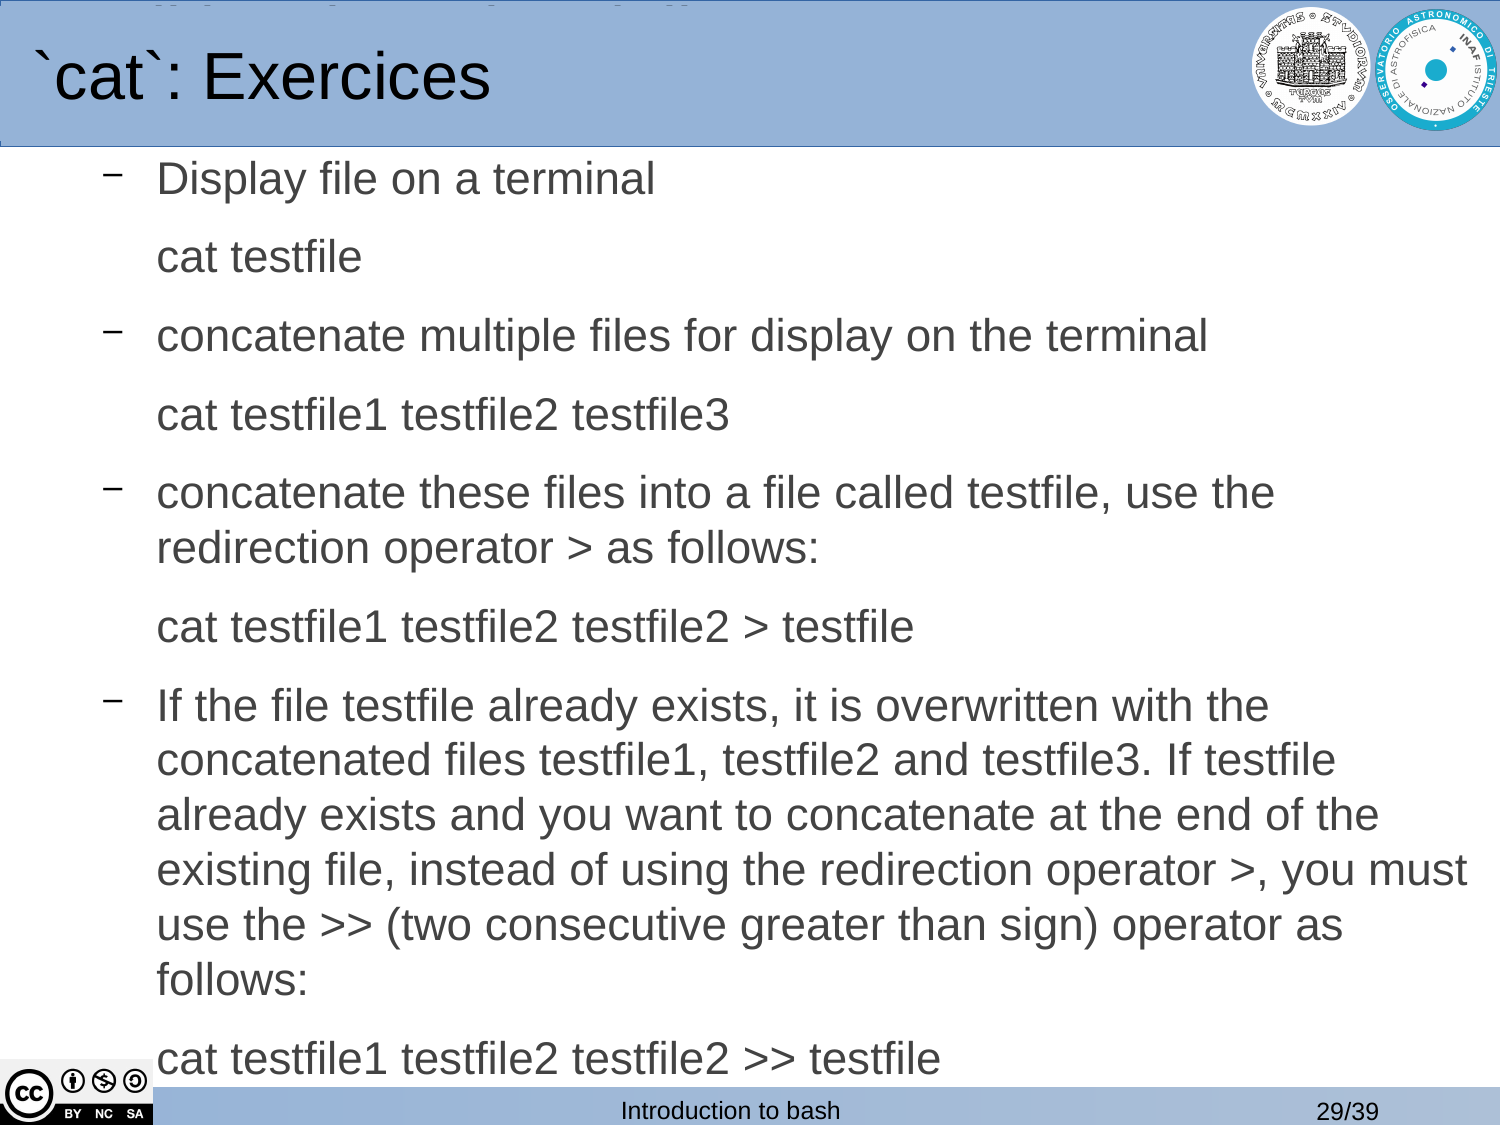

# Traditional service delivery
`cat`: Exercices
Display file on a terminal
cat testfile
concatenate multiple files for display on the terminal
cat testfile1 testfile2 testfile3
concatenate these files into a file called testfile, use the redirection operator > as follows:
cat testfile1 testfile2 testfile2 > testfile
If the file testfile already exists, it is overwritten with the concatenated files testfile1, testfile2 and testfile3. If testfile already exists and you want to concatenate at the end of the existing file, instead of using the redirection operator >, you must use the >> (two consecutive greater than sign) operator as follows:
cat testfile1 testfile2 testfile2 >> testfile